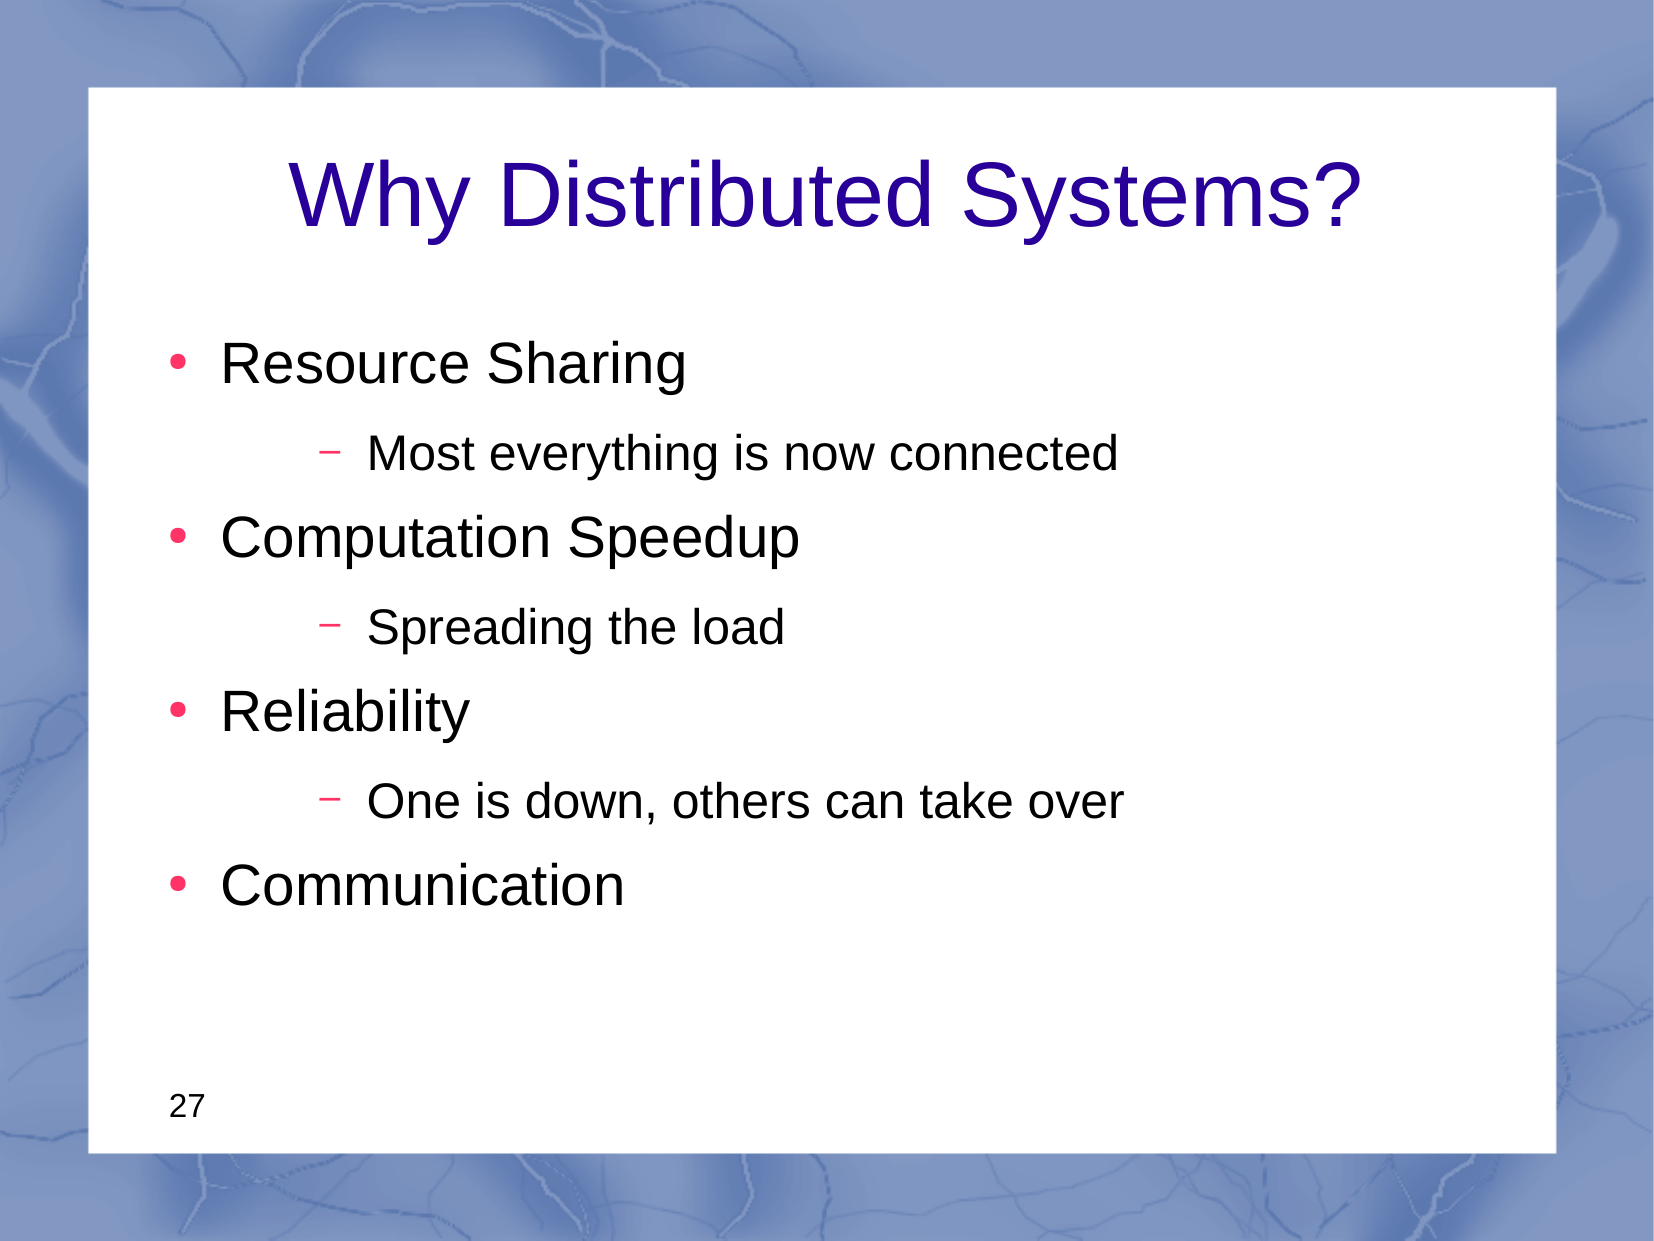

# Why Distributed Systems?
Resource Sharing
Most everything is now connected
Computation Speedup
Spreading the load
Reliability
One is down, others can take over
Communication
27